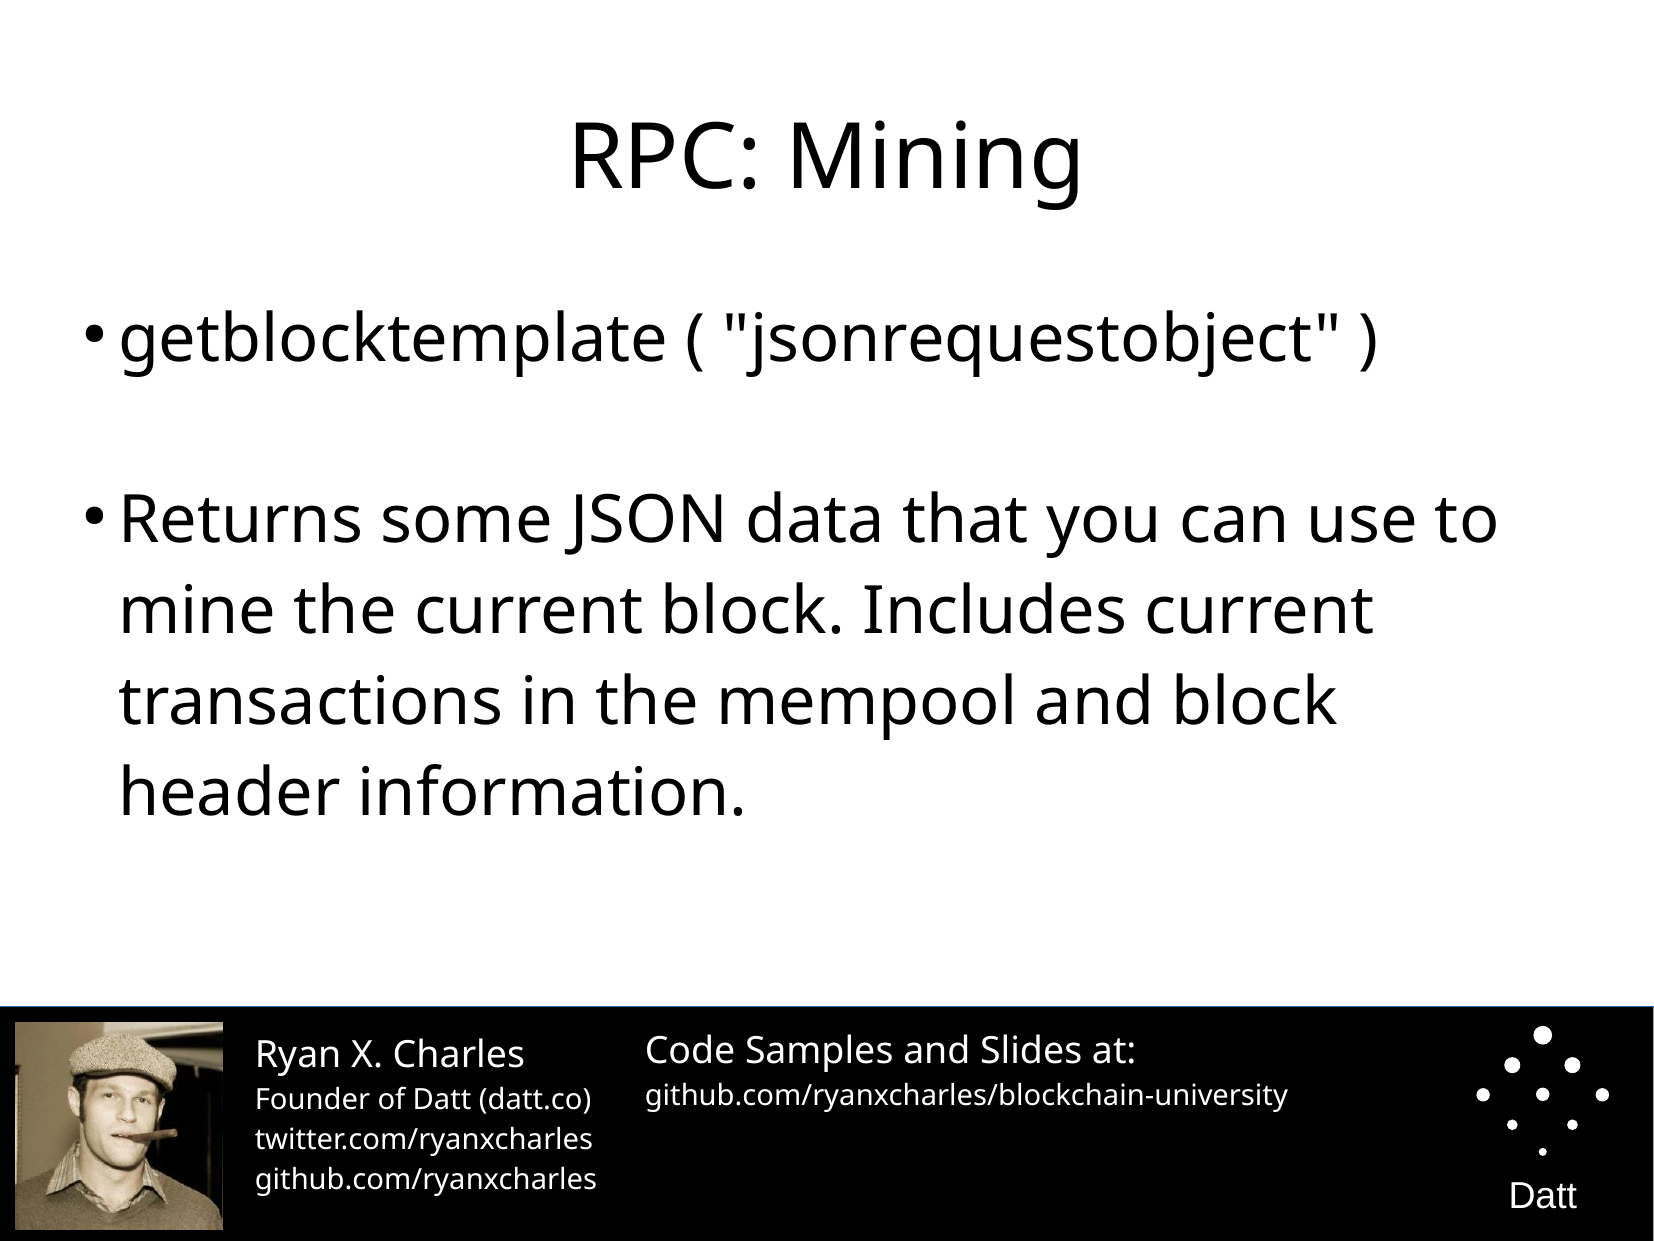

# RPC: Mining
getblocktemplate ( "jsonrequestobject" )
Returns some JSON data that you can use to mine the current block. Includes current transactions in the mempool and block header information.
Code Samples and Slides at:
github.com/ryanxcharles/blockchain-university
Ryan X. Charles
Founder of Datt (datt.co)
twitter.com/ryanxcharles
github.com/ryanxcharles
Datt